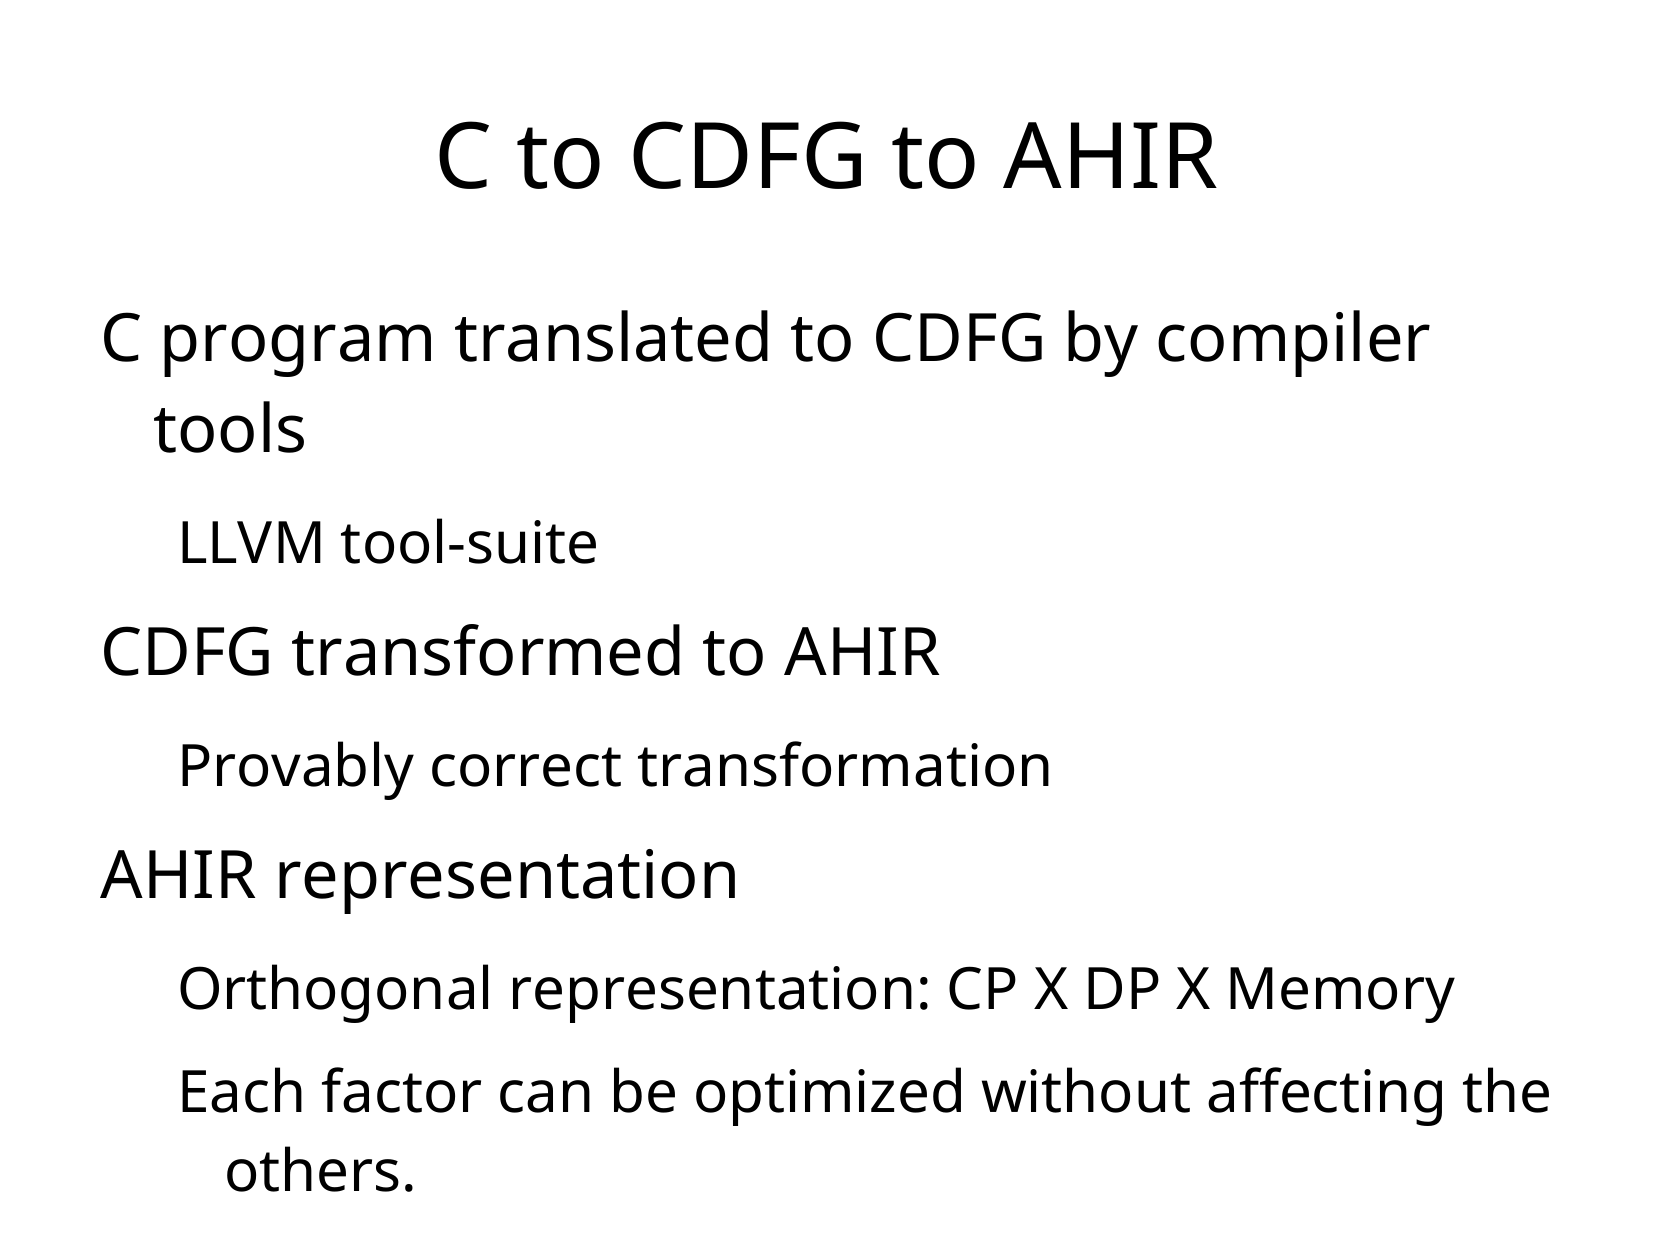

# C to CDFG to AHIR
C program translated to CDFG by compiler tools
LLVM tool-suite
CDFG transformed to AHIR
Provably correct transformation
AHIR representation
Orthogonal representation: CP X DP X Memory
Each factor can be optimized without affecting the others.